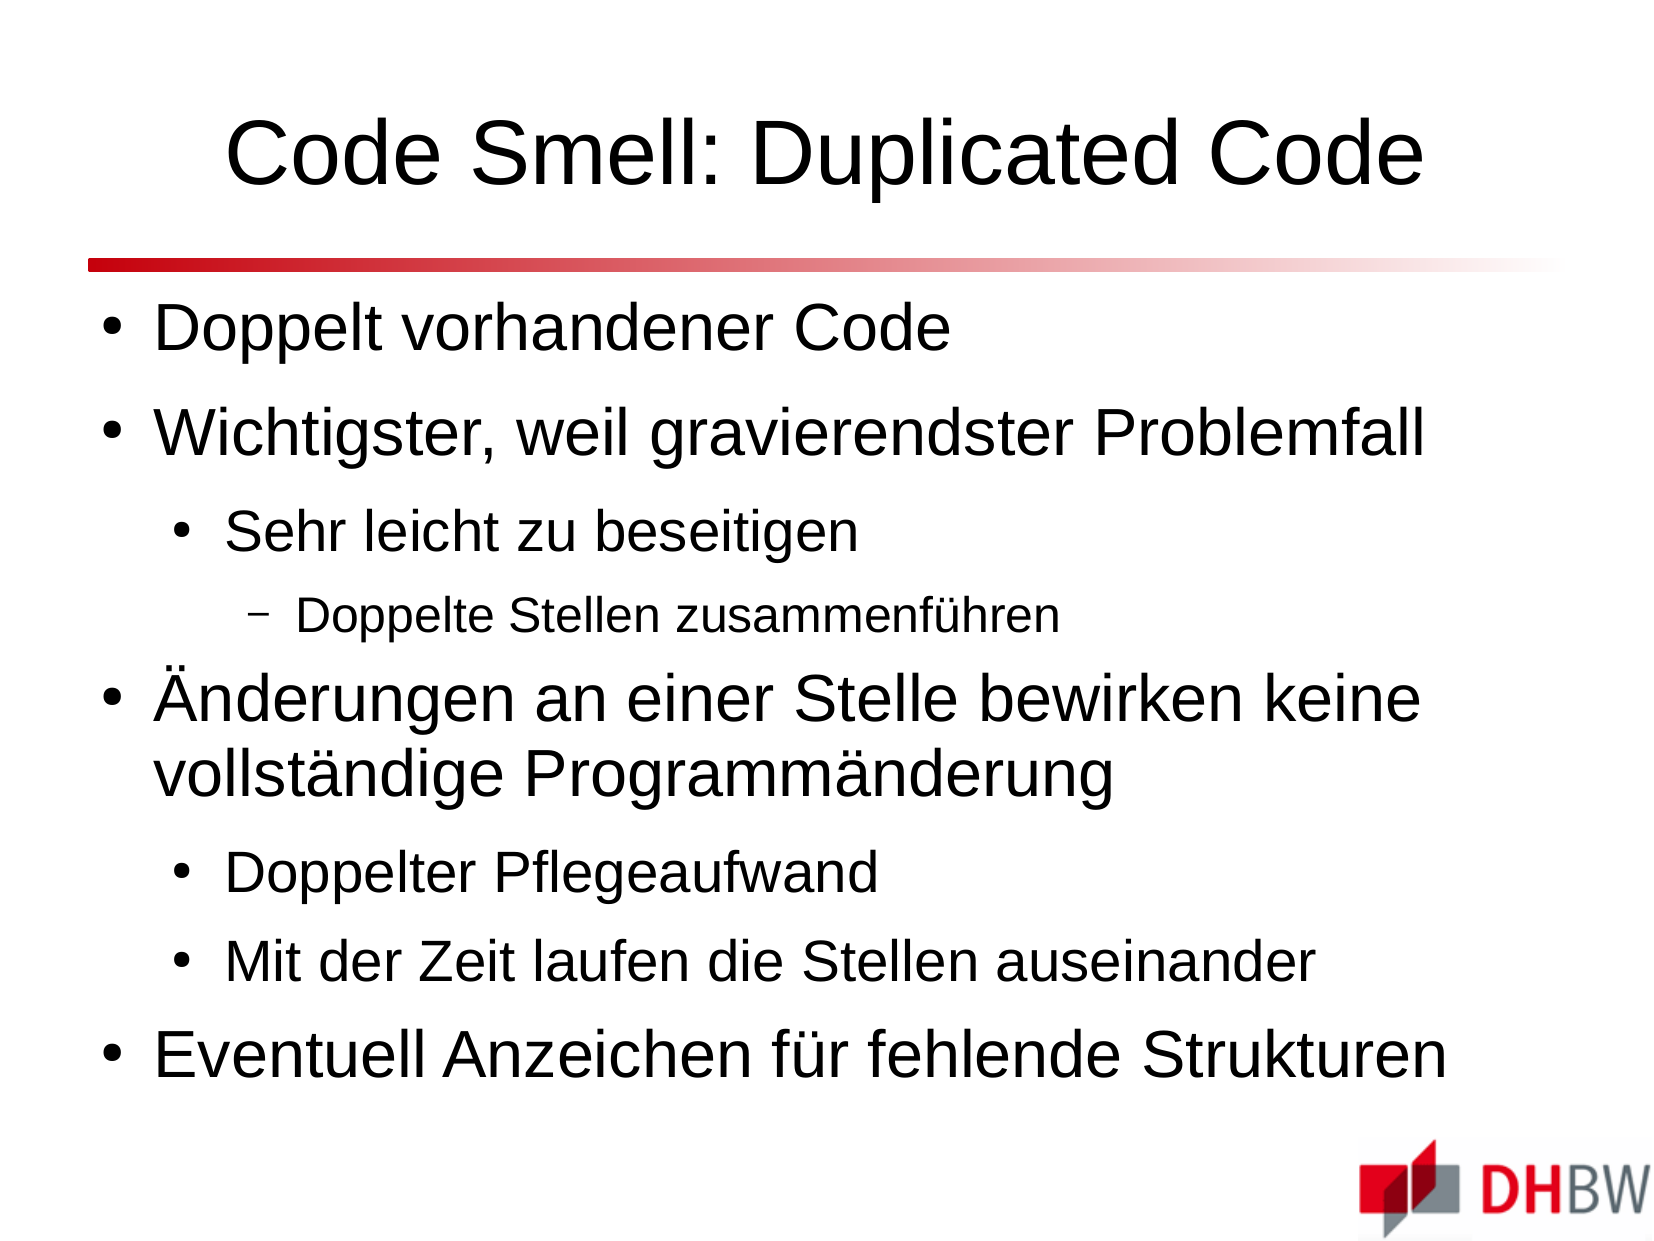

# Code Smell: Duplicated Code
Doppelt vorhandener Code
Wichtigster, weil gravierendster Problemfall
Sehr leicht zu beseitigen
Doppelte Stellen zusammenführen
Änderungen an einer Stelle bewirken keine vollständige Programmänderung
Doppelter Pflegeaufwand
Mit der Zeit laufen die Stellen auseinander
Eventuell Anzeichen für fehlende Strukturen